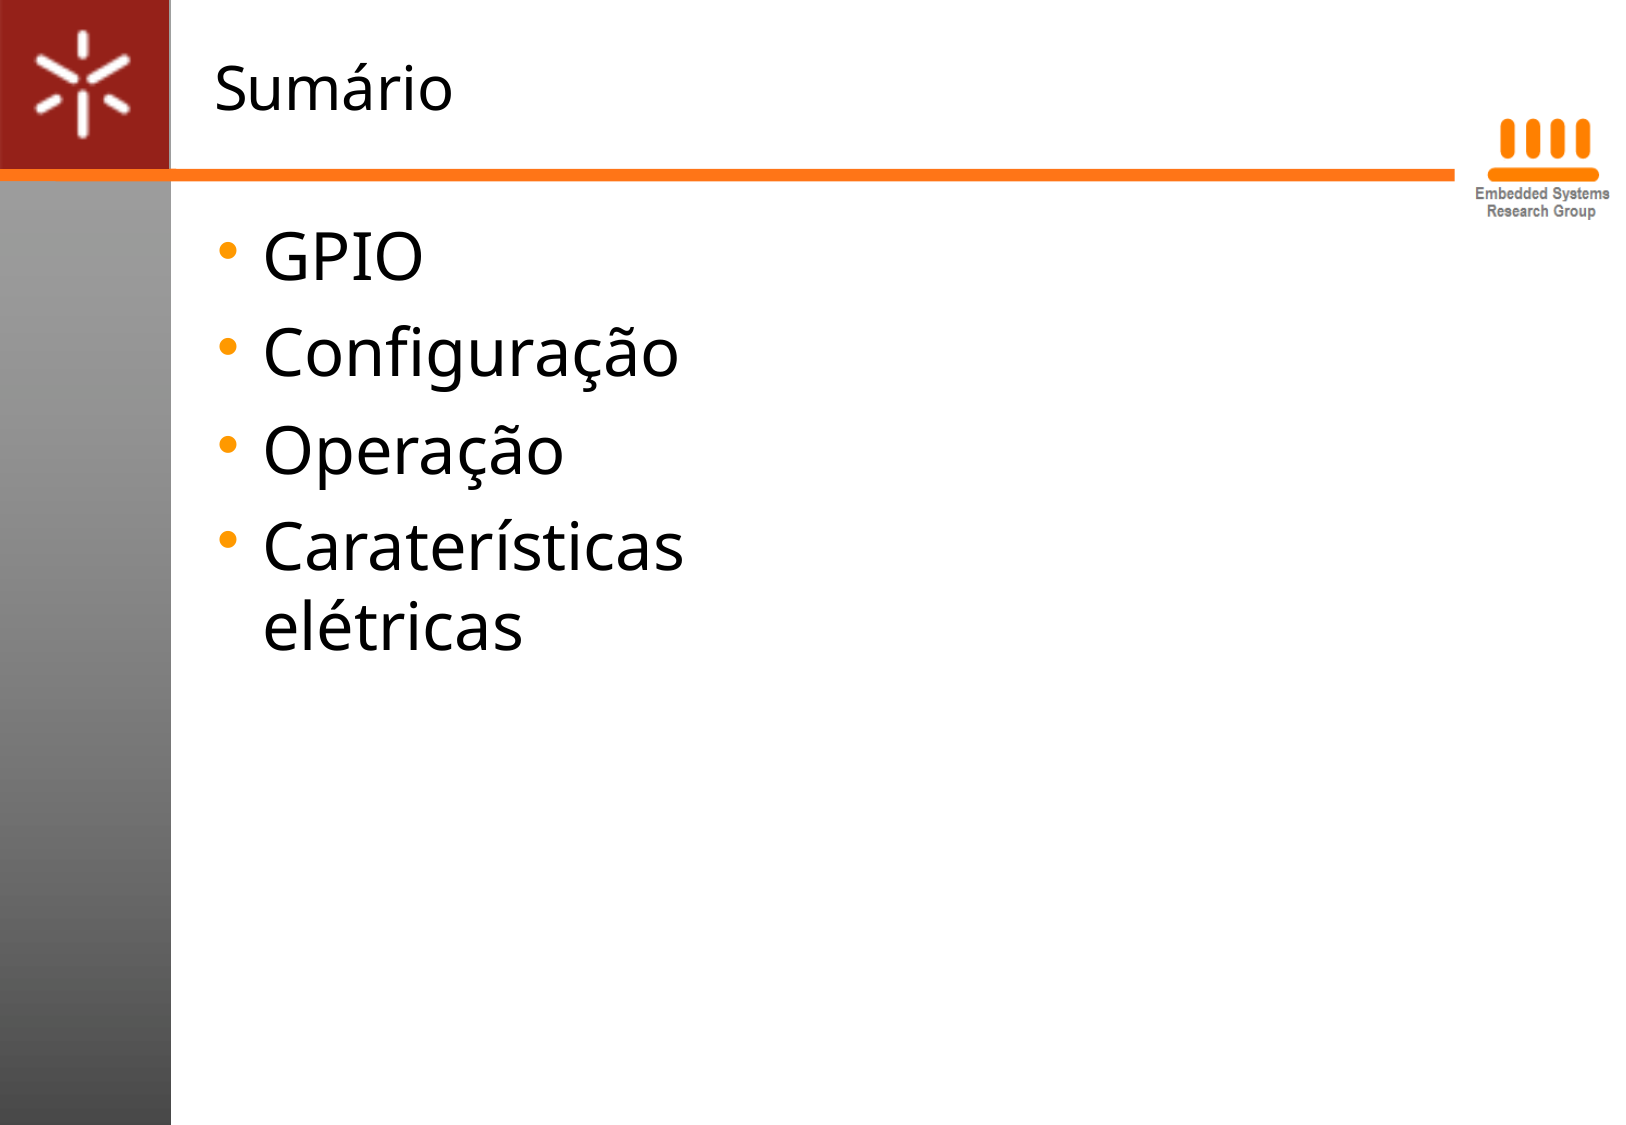

# Sumário
GPIO
Configuração
Operação
Caraterísticas elétricas